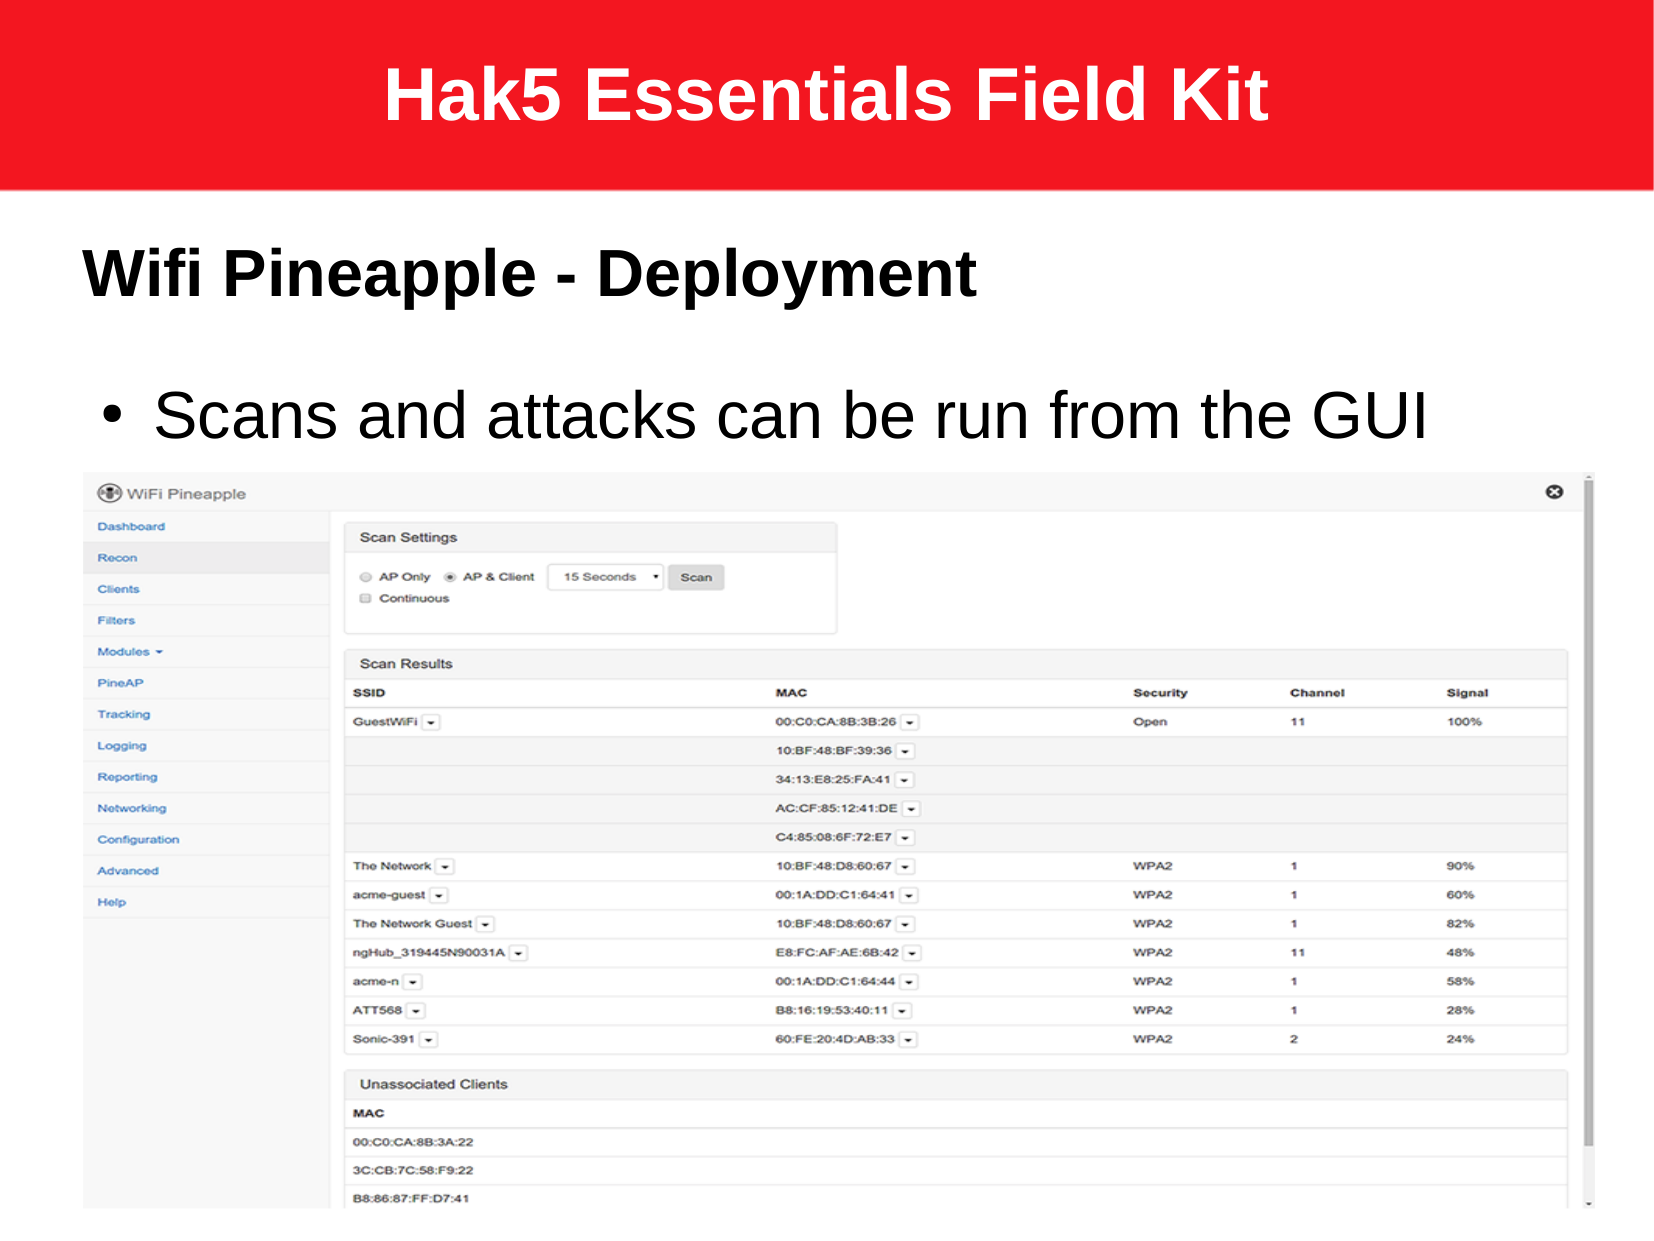

# Hak5 Essentials Field Kit
Wifi Pineapple - Deployment
Scans and attacks can be run from the GUI